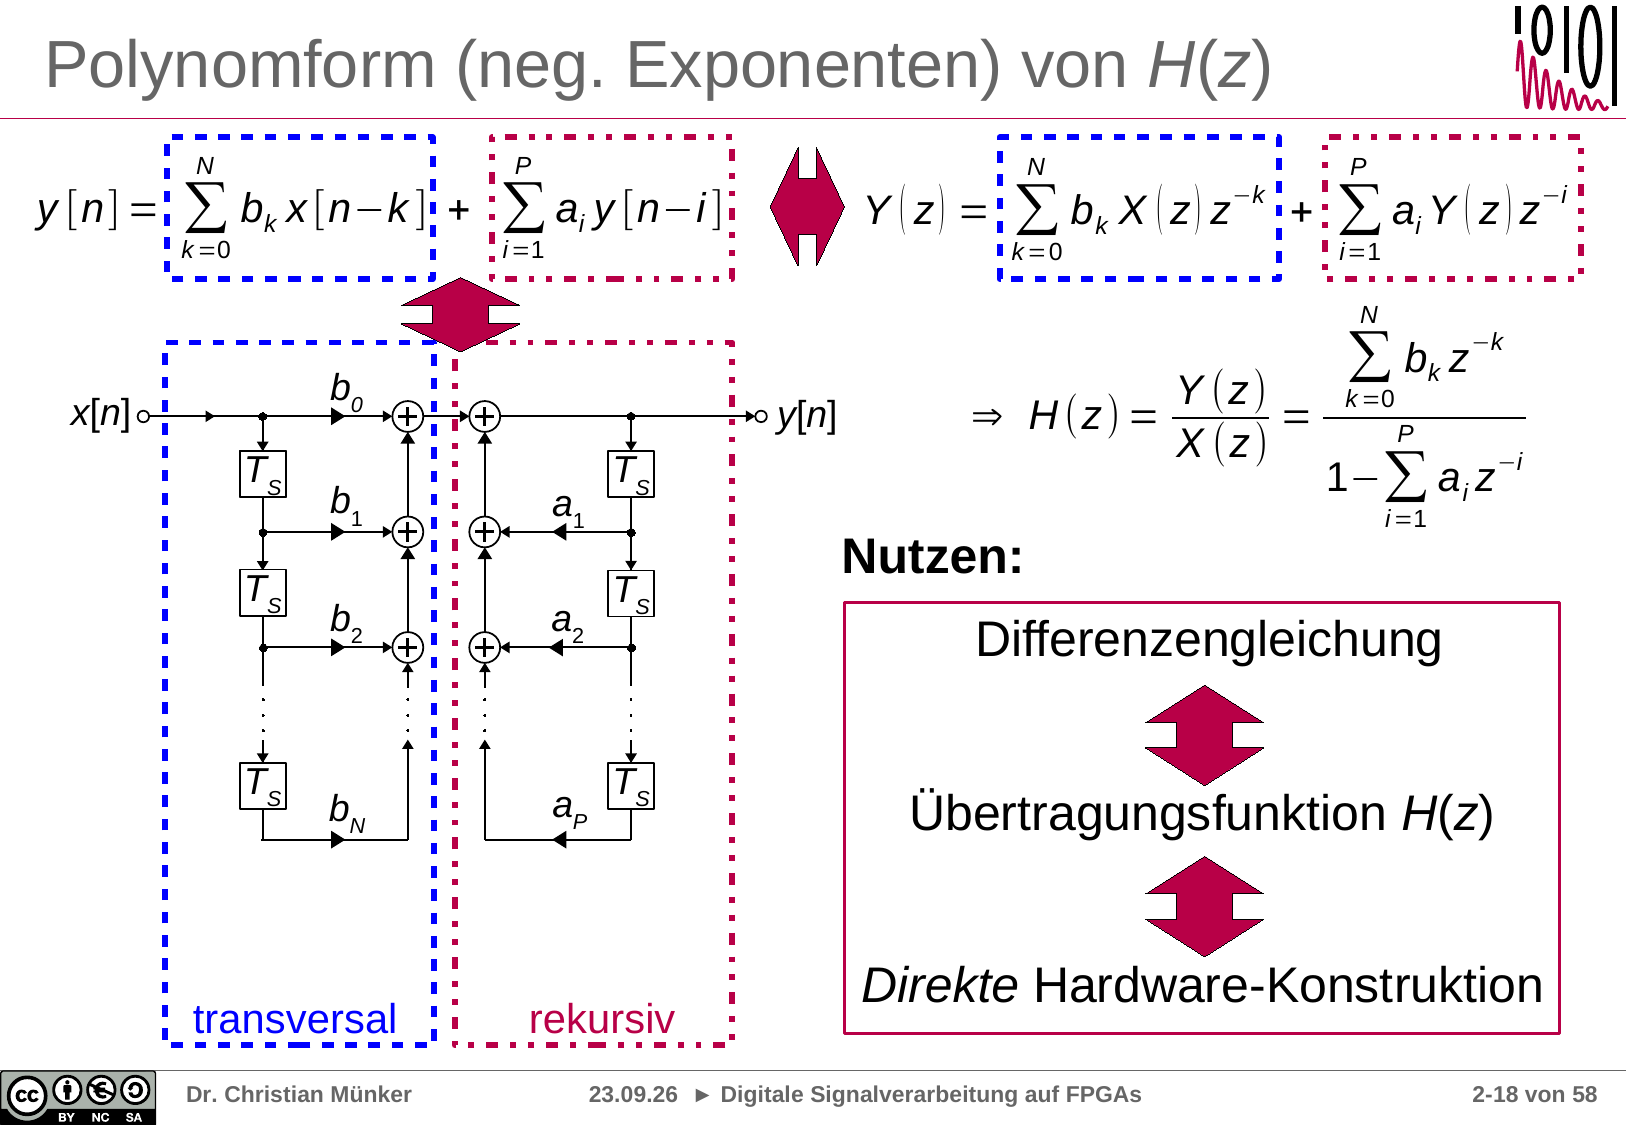

# Polynomform (neg. Exponenten) von H(z)
transversal
rekursiv
b0
x[n]
y[n]
TS
TS
TS
b1
a1
TS
TS
b2
a2
TS
TS
aP
bN
Nutzen:
 Differenzengleichung
Übertragungsfunktion H(z)
Direkte Hardware-Konstruktion